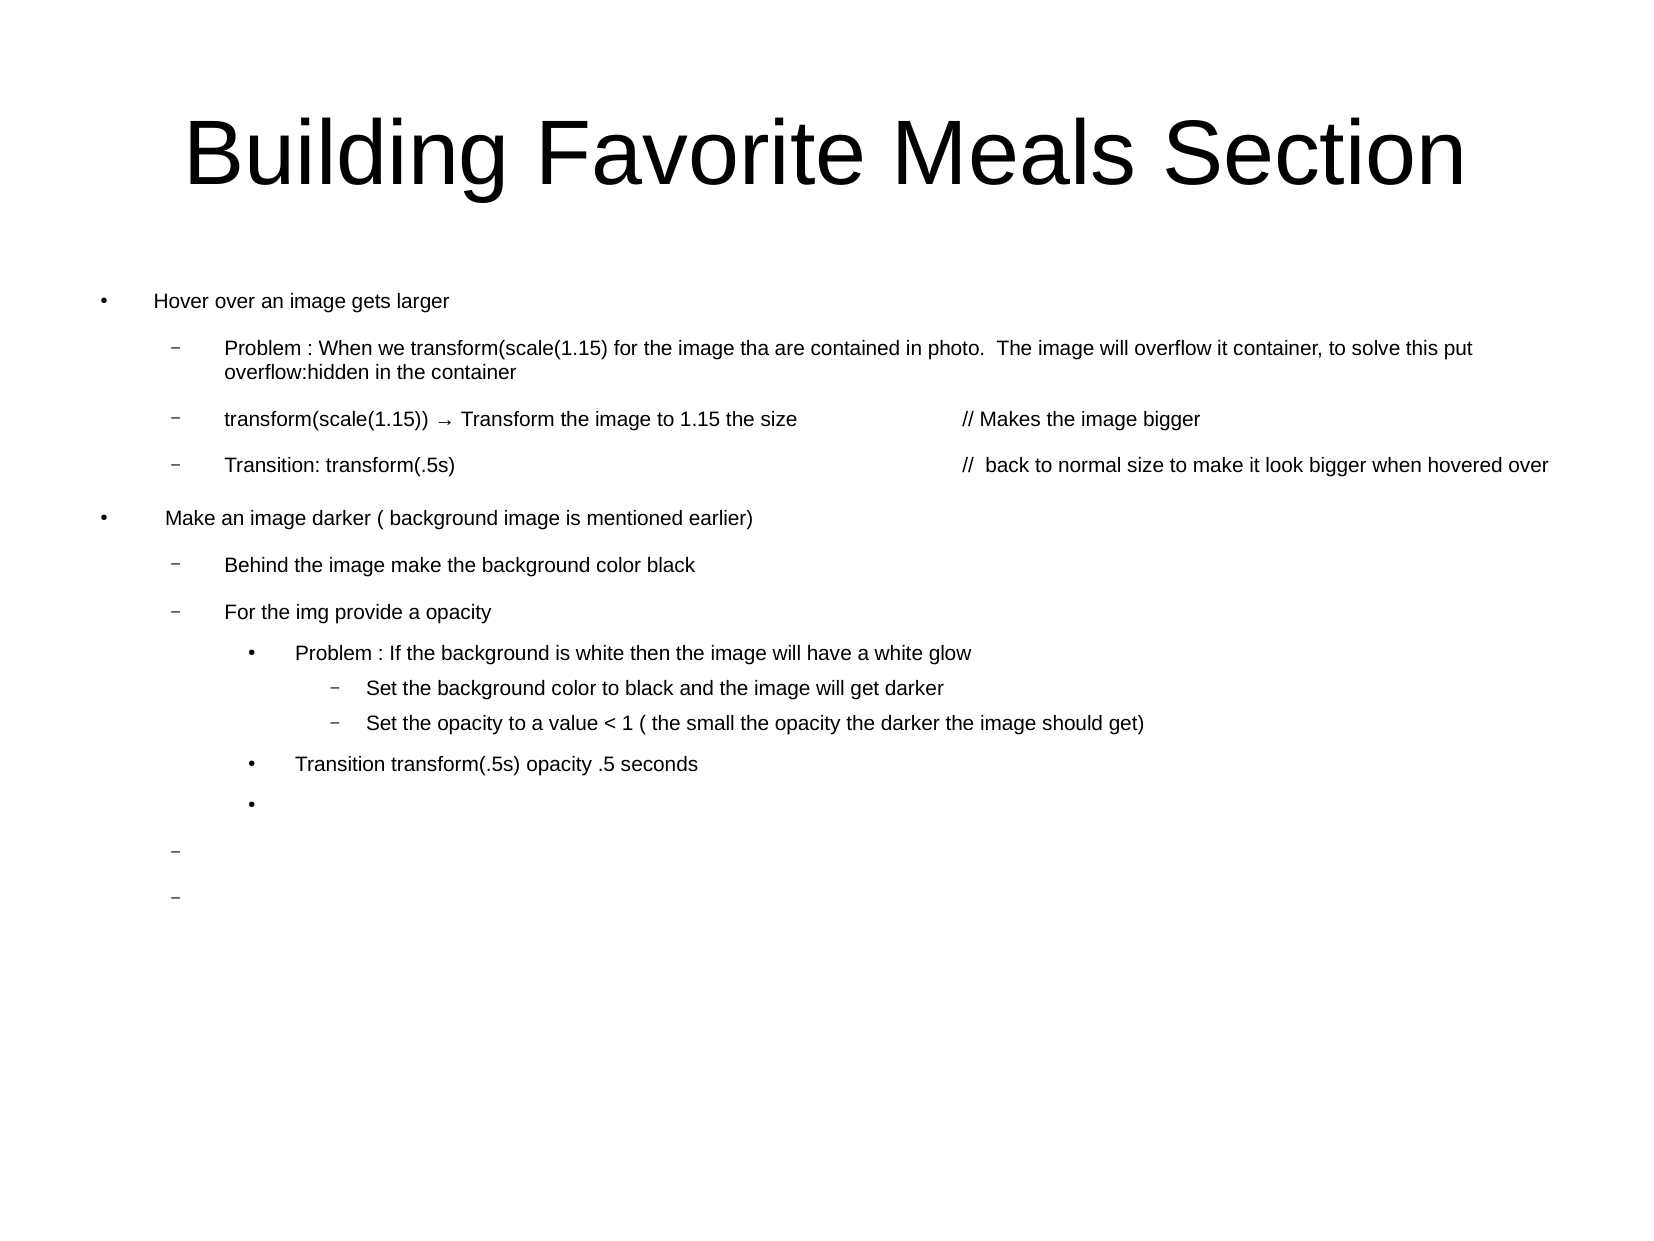

# Building Favorite Meals Section
Hover over an image gets larger
Problem : When we transform(scale(1.15) for the image tha are contained in photo. The image will overflow it container, to solve this put overflow:hidden in the container
transform(scale(1.15)) → Transform the image to 1.15 the size			// Makes the image bigger
Transition: transform(.5s)							// back to normal size to make it look bigger when hovered over
 Make an image darker ( background image is mentioned earlier)
Behind the image make the background color black
For the img provide a opacity
Problem : If the background is white then the image will have a white glow
Set the background color to black and the image will get darker
Set the opacity to a value < 1 ( the small the opacity the darker the image should get)
Transition transform(.5s) opacity .5 seconds